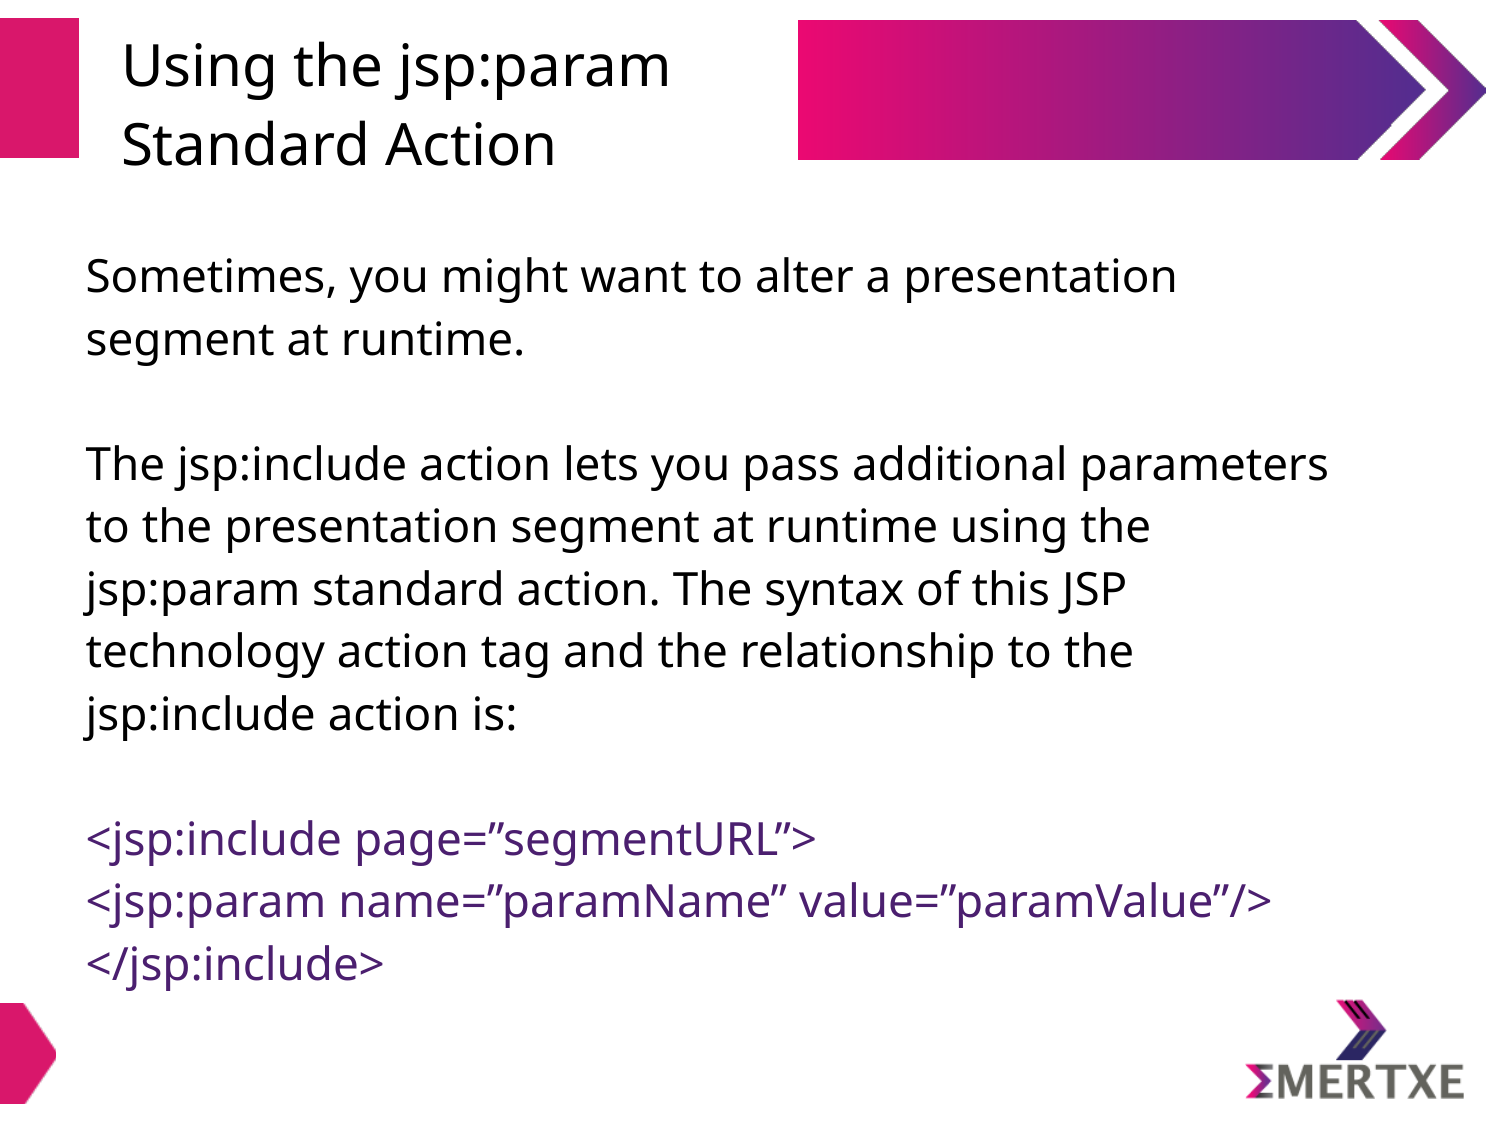

Using the jsp:param Standard Action
Sometimes, you might want to alter a presentation segment at runtime.
The jsp:include action lets you pass additional parameters to the presentation segment at runtime using the jsp:param standard action. The syntax of this JSP technology action tag and the relationship to the jsp:include action is:
<jsp:include page=”segmentURL”>
<jsp:param name=”paramName” value=”paramValue”/>
</jsp:include>